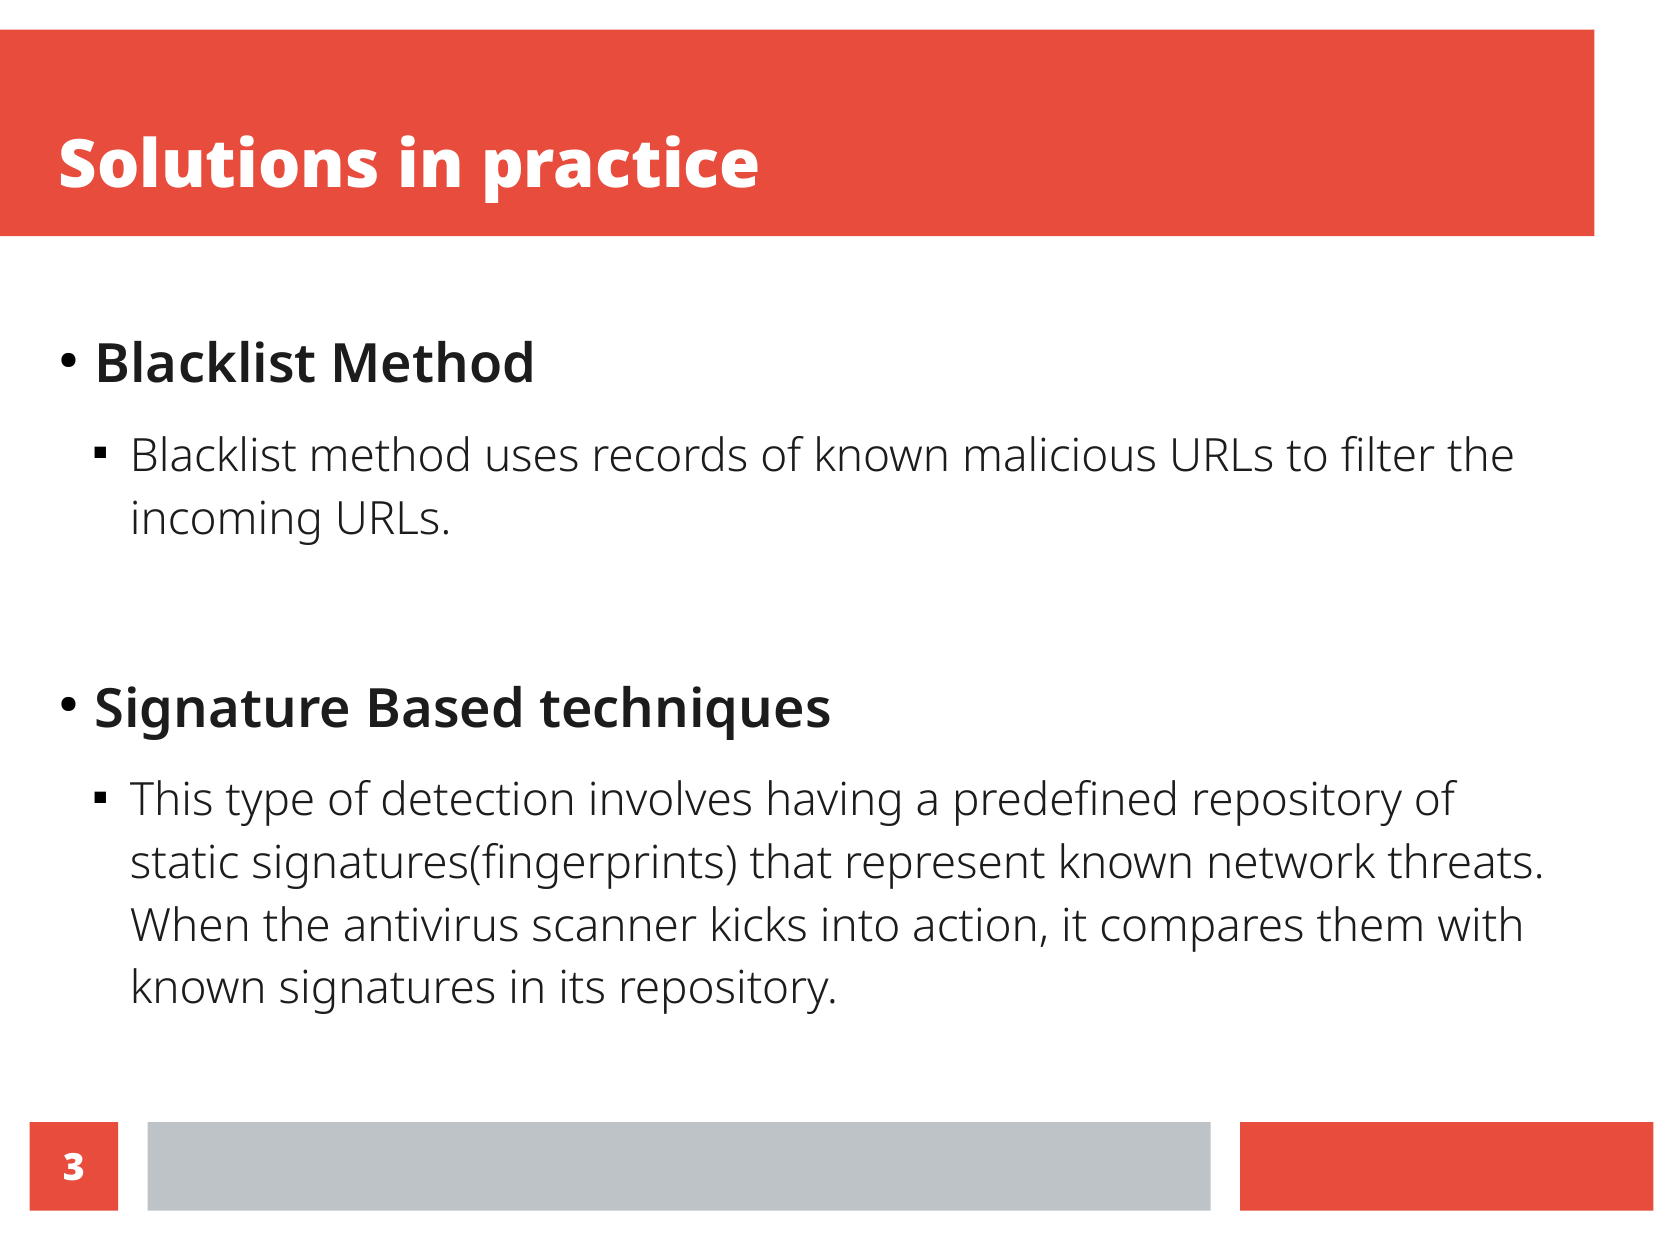

# Solutions in practice
Blacklist Method
Blacklist method uses records of known malicious URLs to filter the incoming URLs.
Signature Based techniques
This type of detection involves having a predefined repository of static signatures(fingerprints) that represent known network threats. When the antivirus scanner kicks into action, it compares them with known signatures in its repository.
3